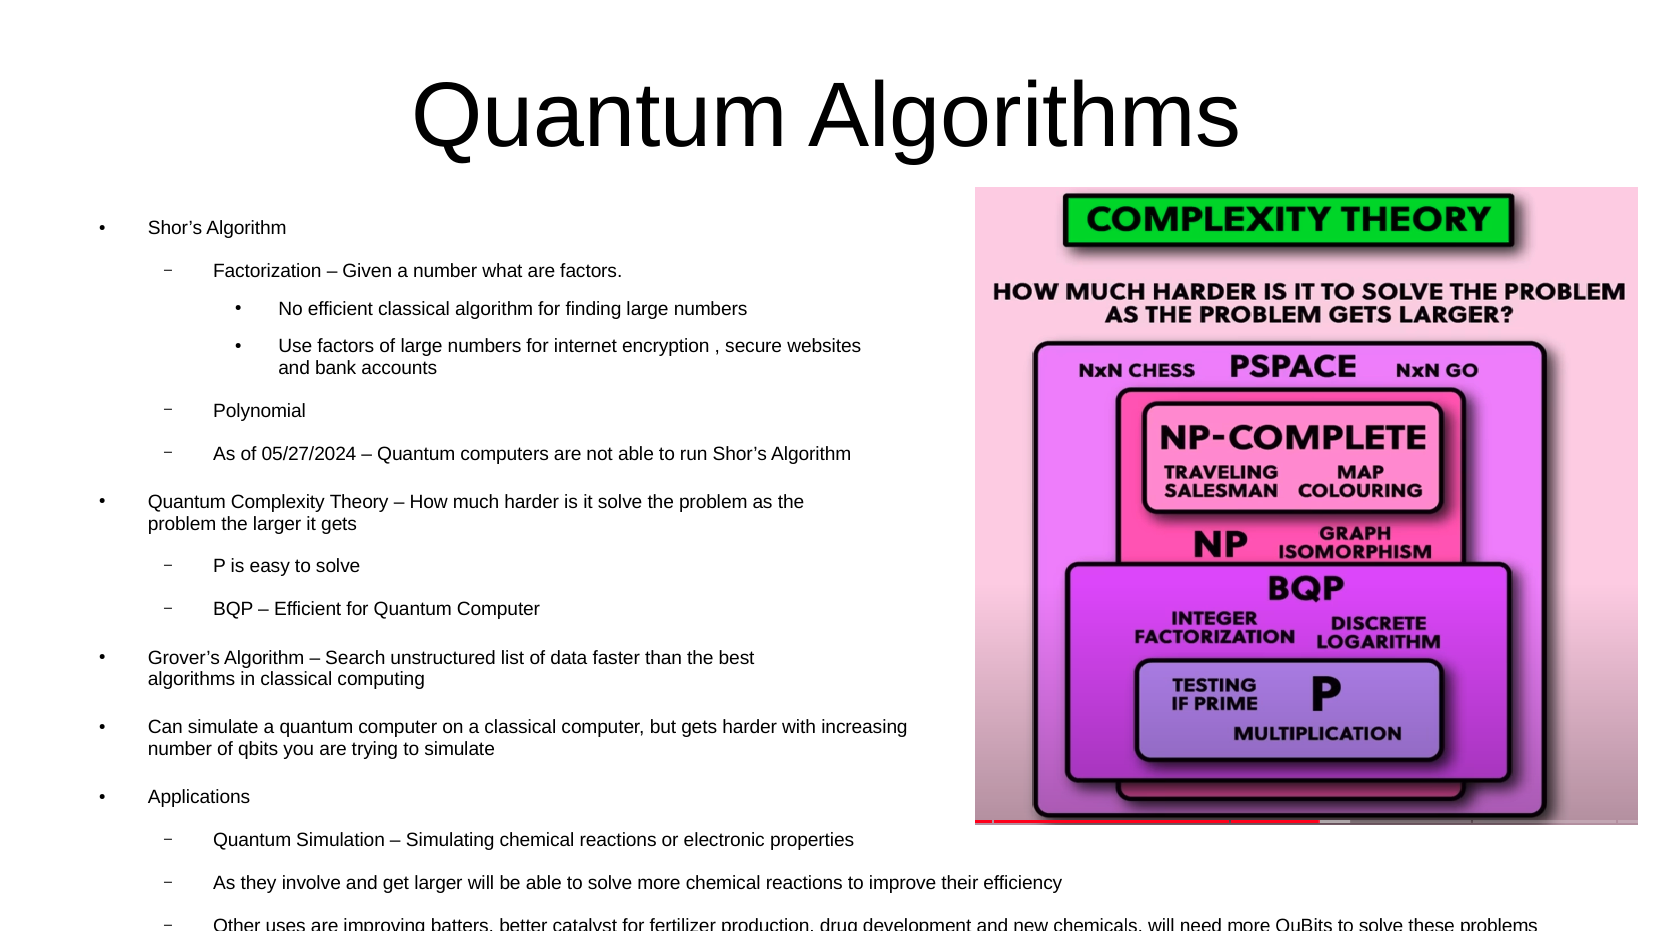

# Quantum Algorithms
Shor’s Algorithm
Factorization – Given a number what are factors.
No efficient classical algorithm for finding large numbers
Use factors of large numbers for internet encryption , secure websites
and bank accounts
Polynomial
As of 05/27/2024 – Quantum computers are not able to run Shor’s Algorithm
Quantum Complexity Theory – How much harder is it solve the problem as the
problem the larger it gets
P is easy to solve
BQP – Efficient for Quantum Computer
Grover’s Algorithm – Search unstructured list of data faster than the best
algorithms in classical computing
Can simulate a quantum computer on a classical computer, but gets harder with increasing
number of qbits you are trying to simulate
Applications
Quantum Simulation – Simulating chemical reactions or electronic properties
As they involve and get larger will be able to solve more chemical reactions to improve their efficiency
Other uses are improving batters, better catalyst for fertilizer production, drug development and new chemicals, will need more QuBits to solve these problems